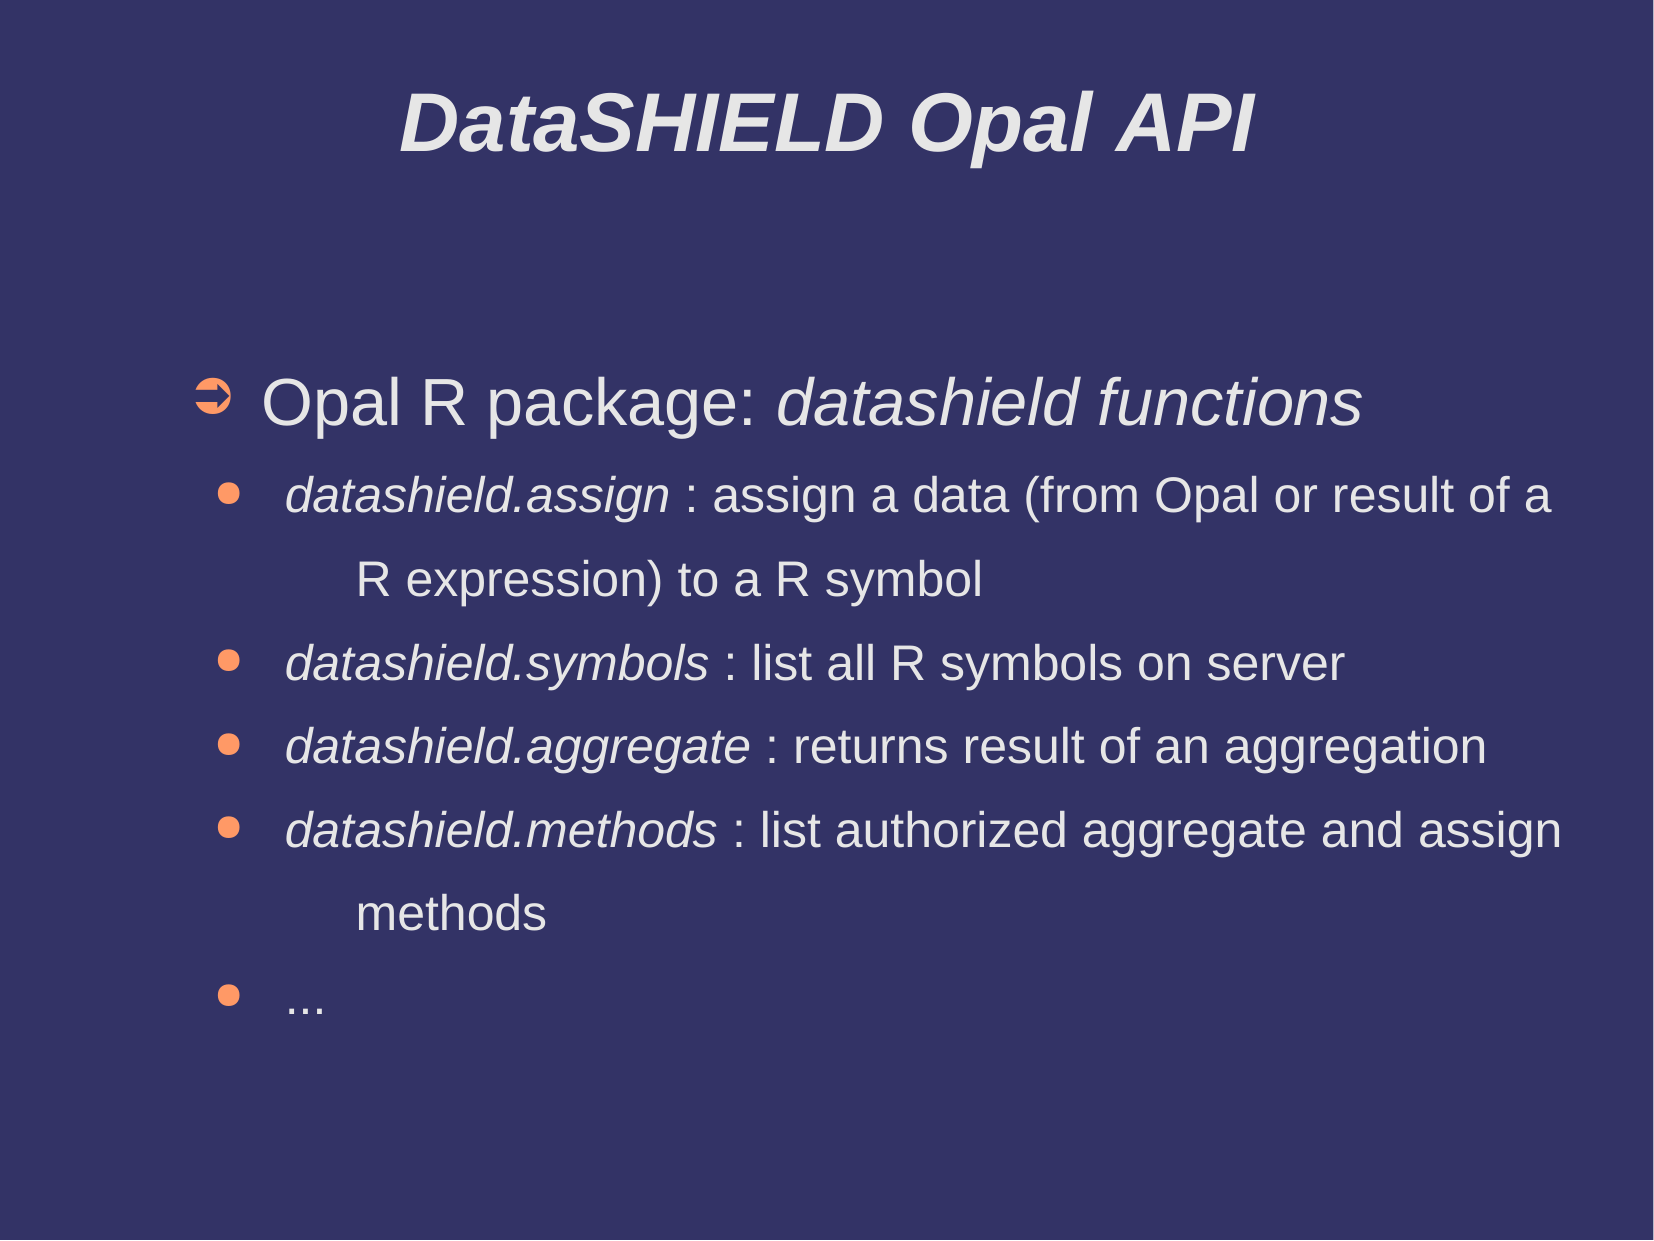

# DataSHIELD Opal API
Opal R package: datashield functions
datashield.assign : assign a data (from Opal or result of a R expression) to a R symbol
datashield.symbols : list all R symbols on server
datashield.aggregate : returns result of an aggregation
datashield.methods : list authorized aggregate and assign methods
...